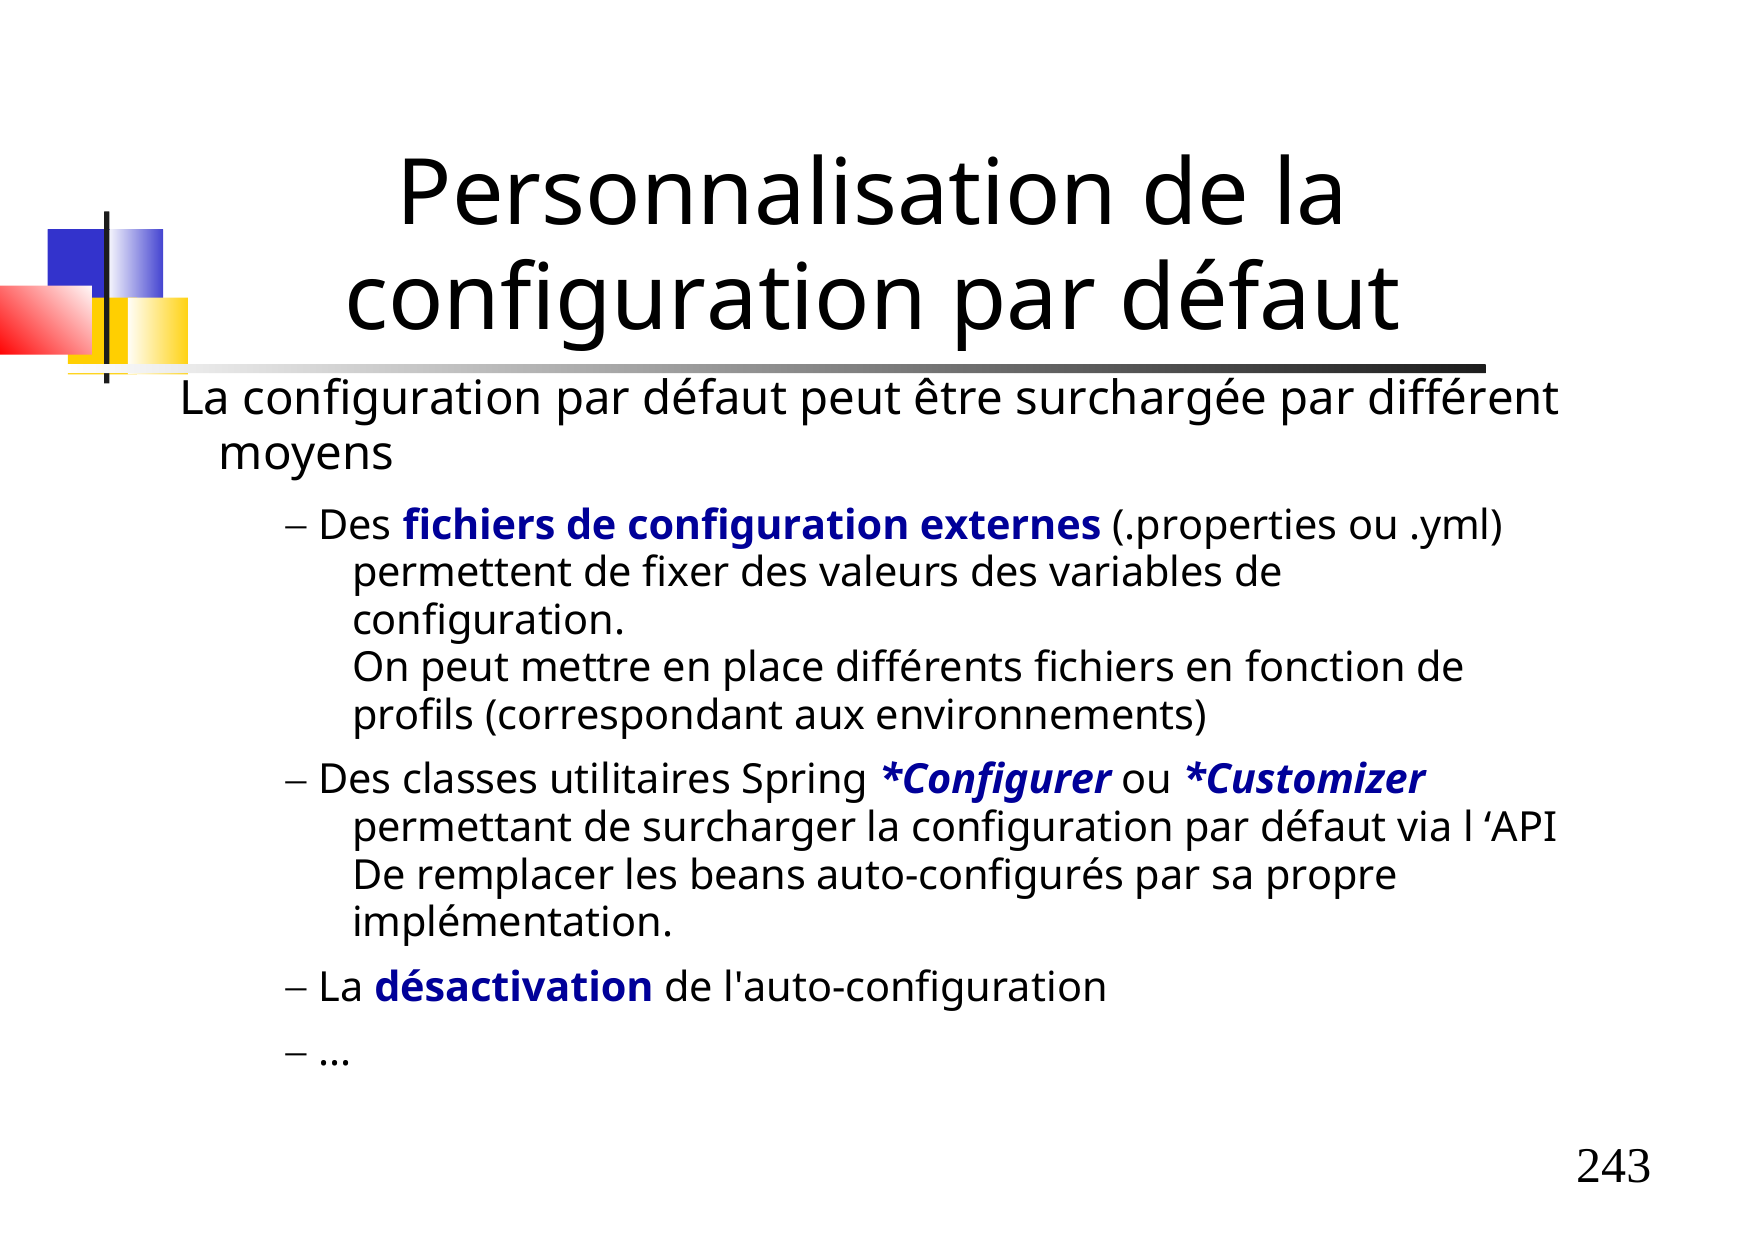

# Personnalisation de la configuration par défaut
La configuration par défaut peut être surchargée par différent moyens
Des fichiers de configuration externes (.properties ou .yml) permettent de fixer des valeurs des variables de configuration.
On peut mettre en place différents fichiers en fonction de profils (correspondant aux environnements)
Des classes utilitaires Spring *Configurer ou *Customizer permettant de surcharger la configuration par défaut via l ‘API
De remplacer les beans auto-configurés par sa propre implémentation.
La désactivation de l'auto-configuration
...